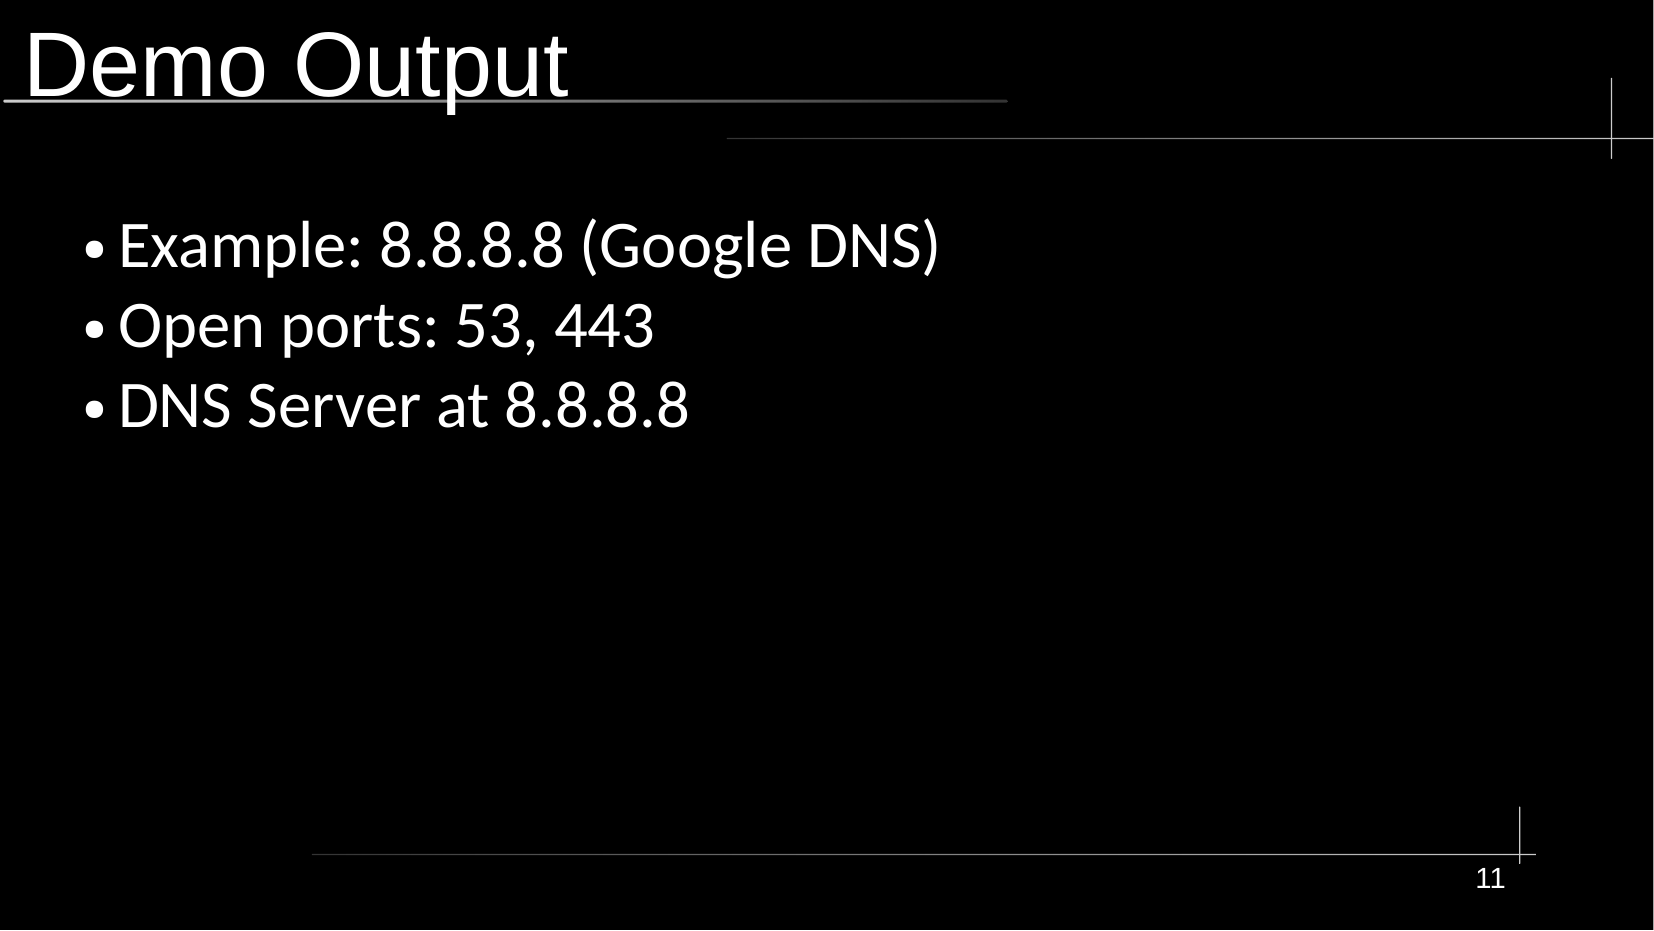

# Demo Output
Example: 8.8.8.8 (Google DNS)
Open ports: 53, 443
DNS Server at 8.8.8.8
11